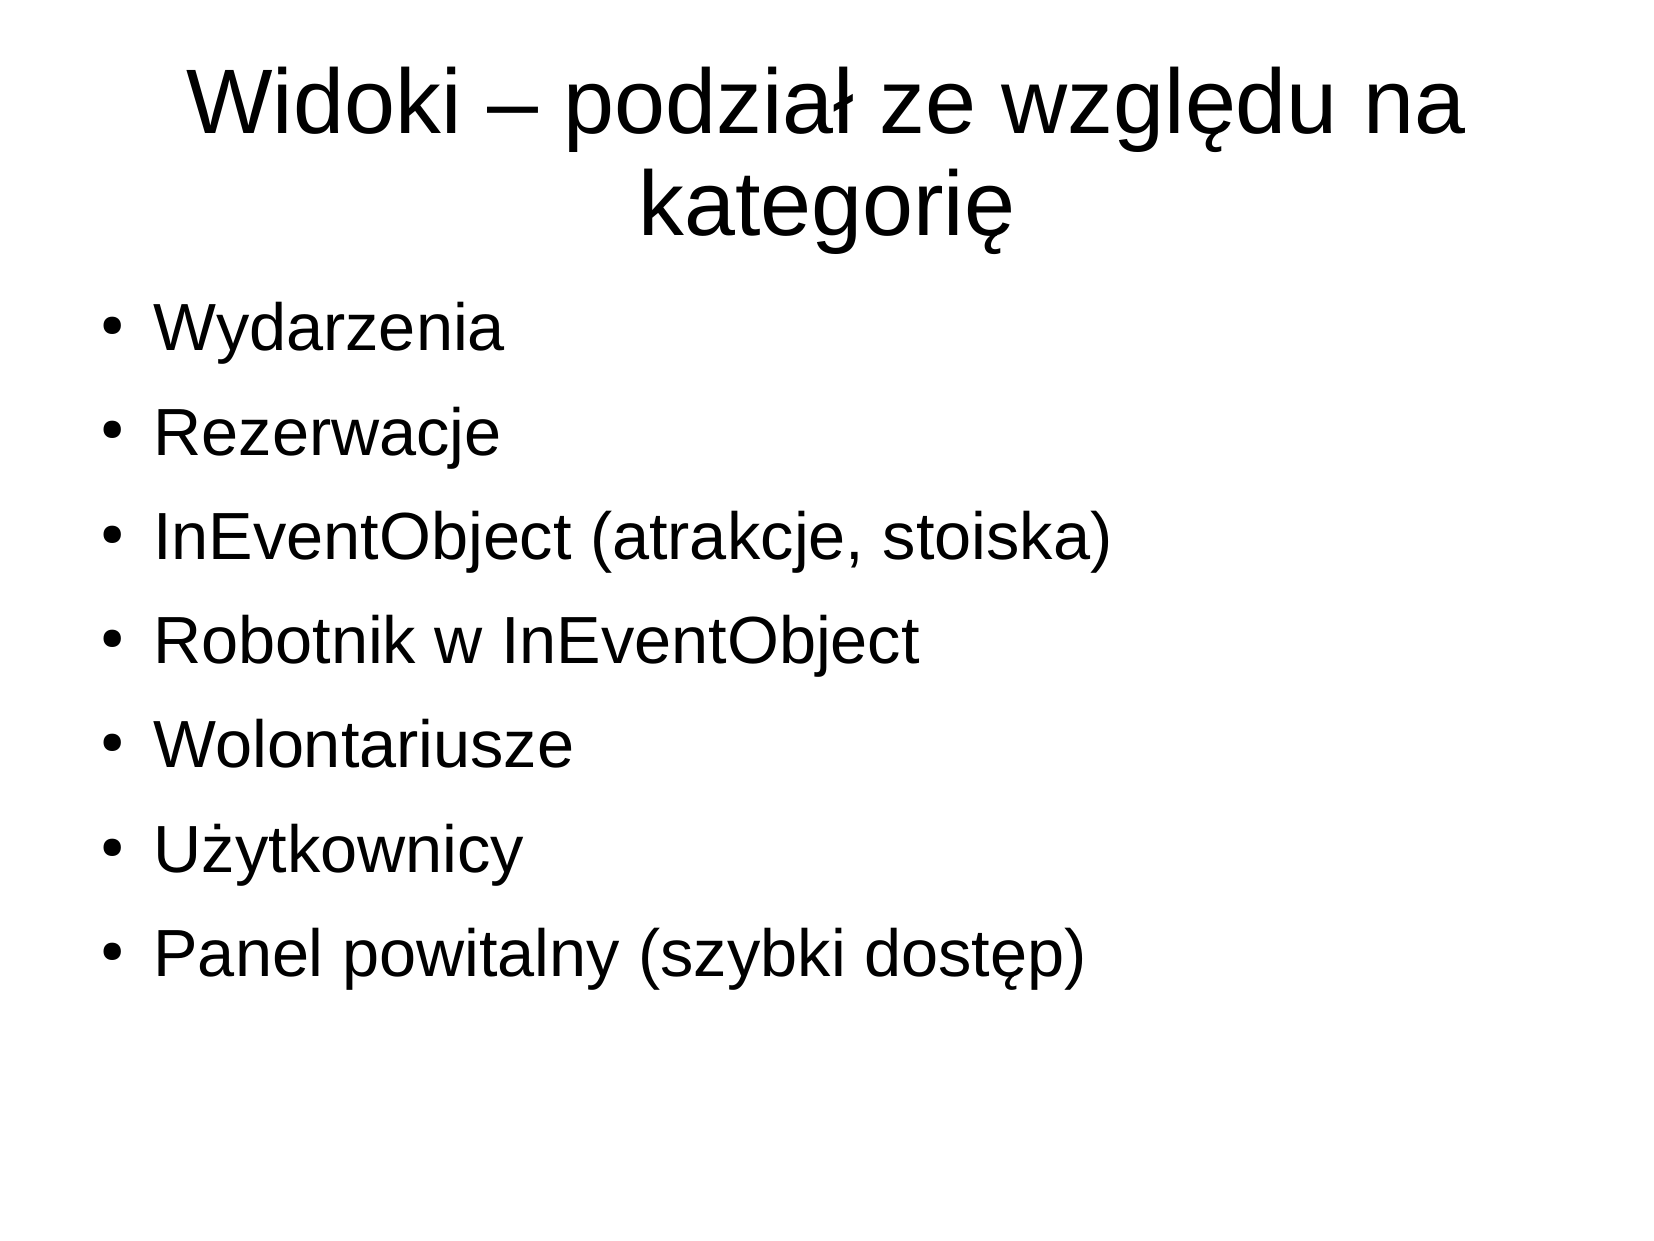

# Widoki – podział ze względu na kategorię
Wydarzenia
Rezerwacje
InEventObject (atrakcje, stoiska)
Robotnik w InEventObject
Wolontariusze
Użytkownicy
Panel powitalny (szybki dostęp)